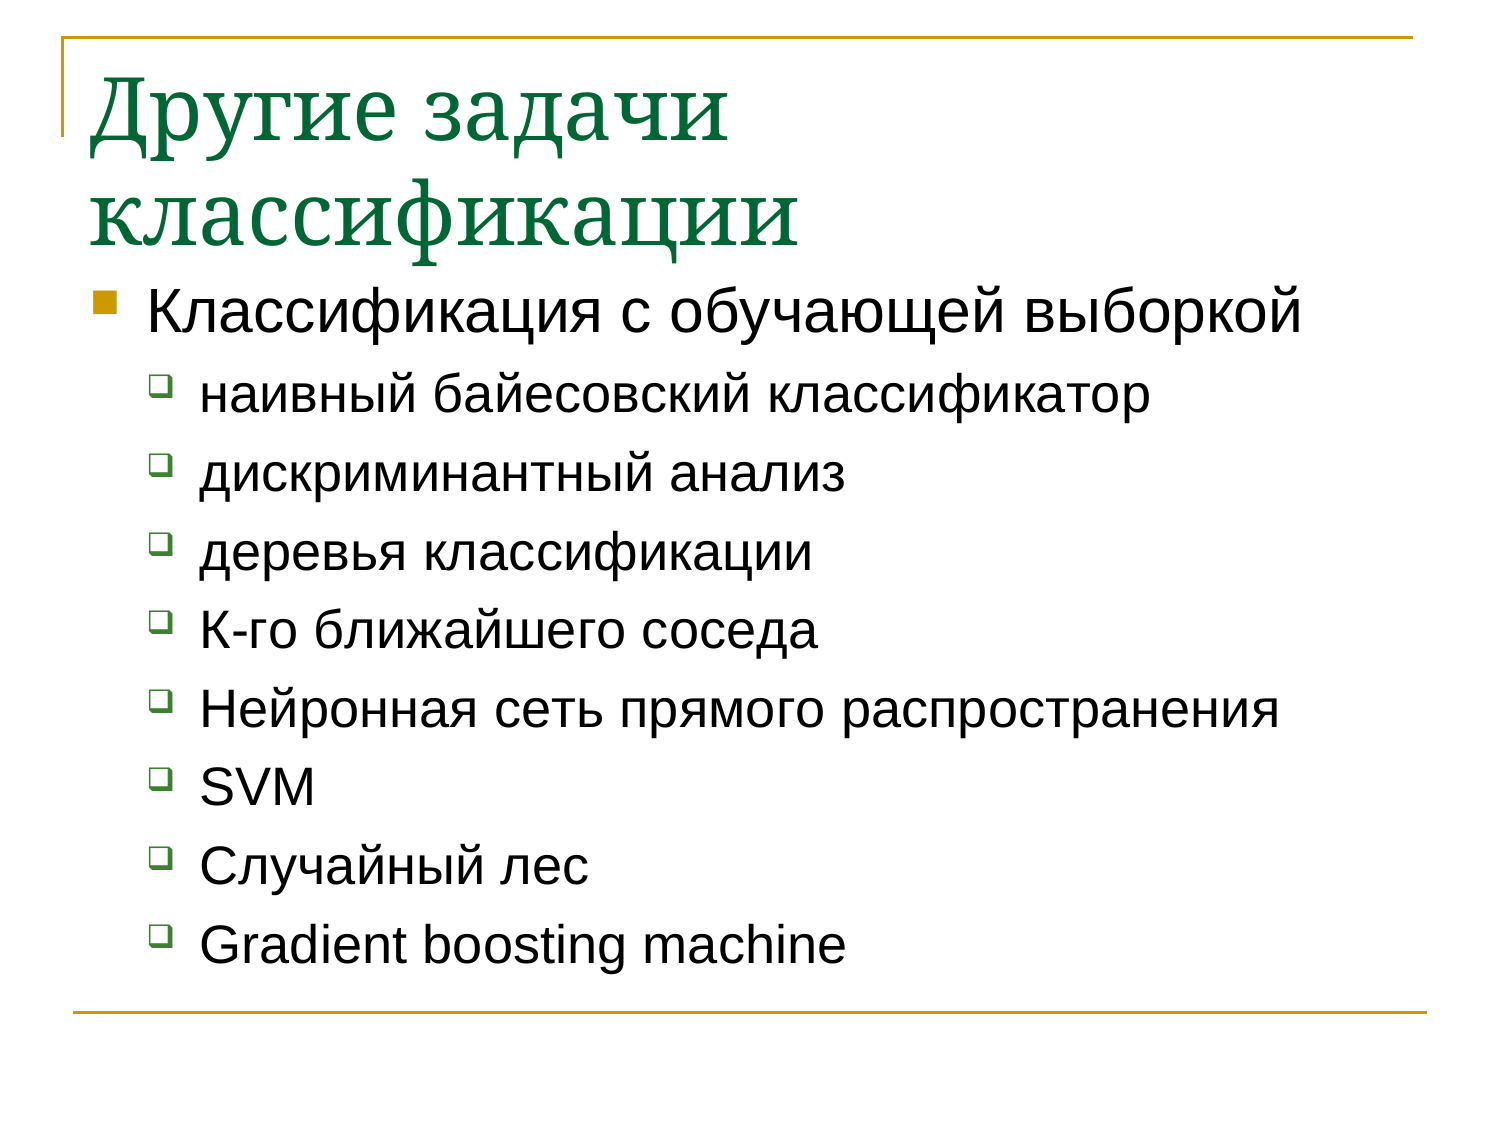

# Другие задачи классификации
Классификация с обучающей выборкой
наивный байесовский классификатор
дискриминантный анализ
деревья классификации
К-го ближайшего соседа
Нейронная сеть прямого распространения
SVM
Случайный лес
Gradient boosting machine